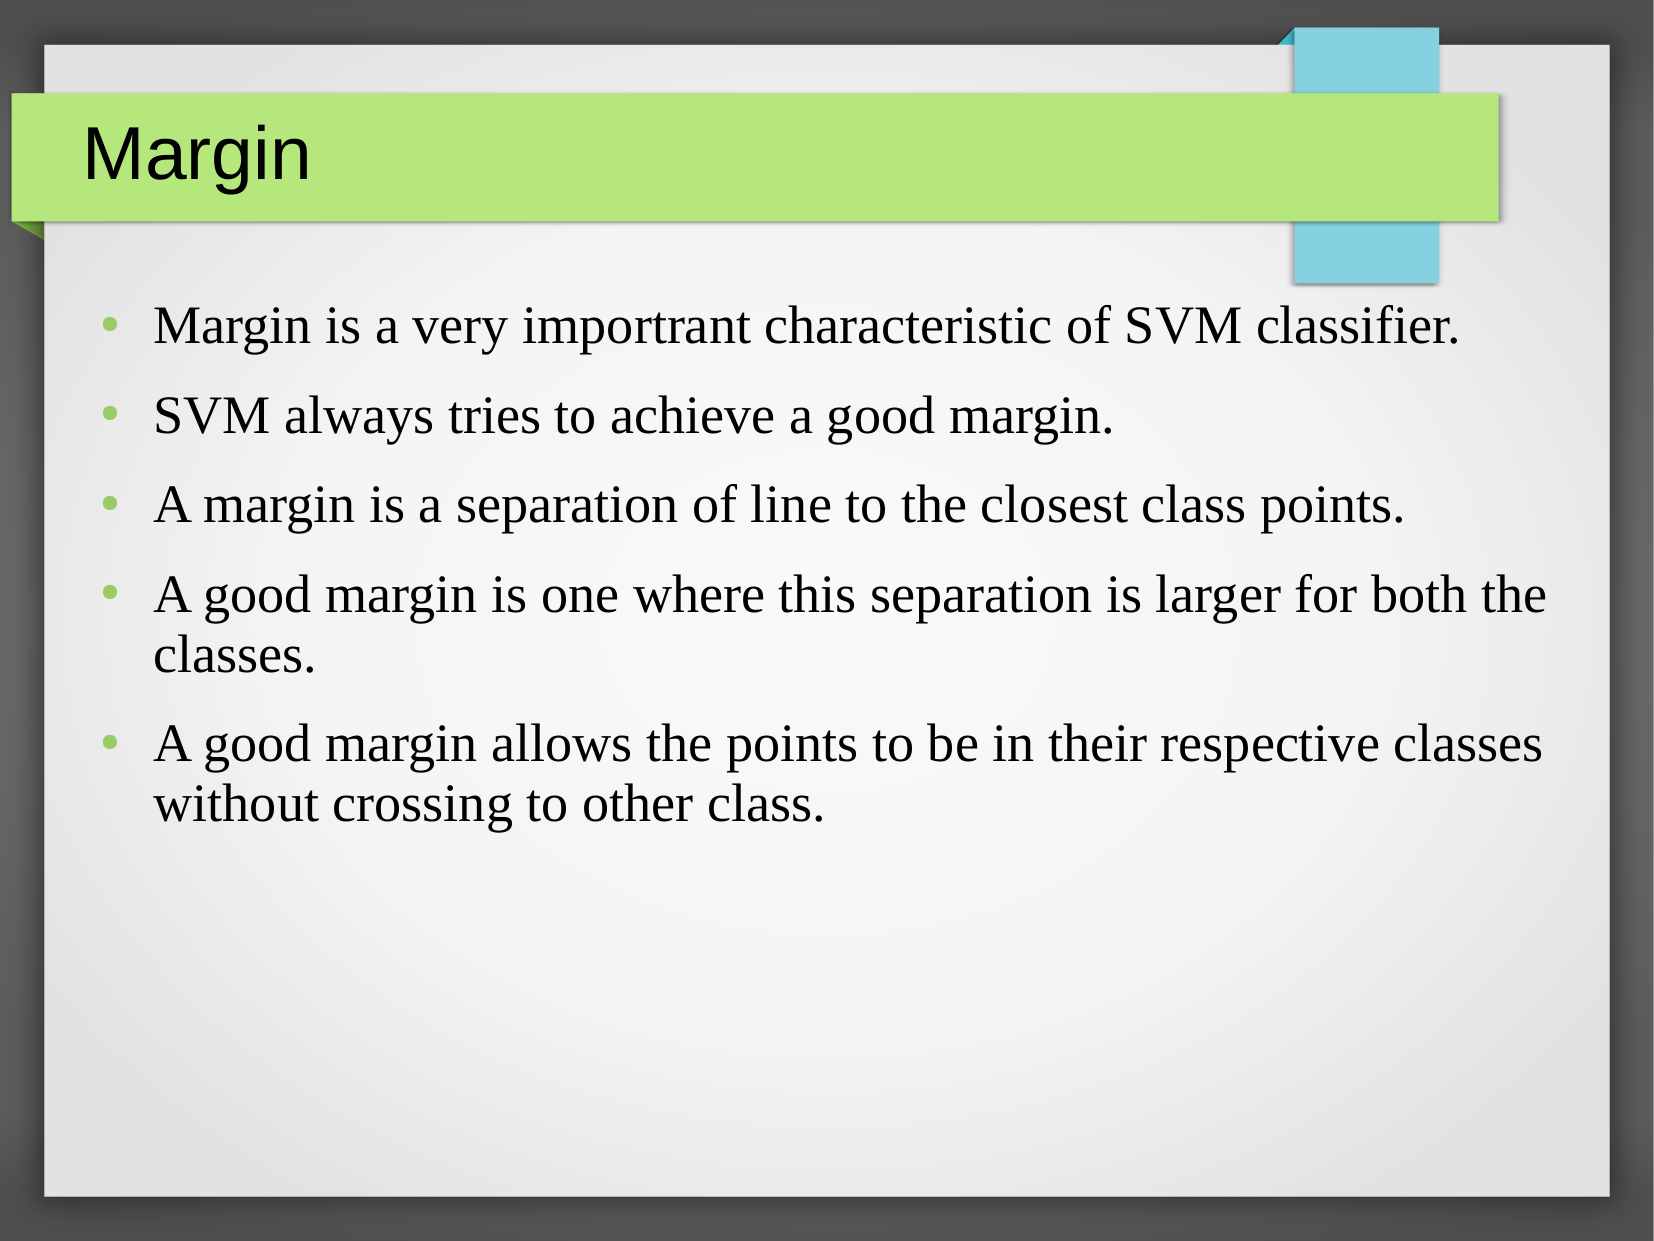

# Margin
Margin is a very importrant characteristic of SVM classifier.
SVM always tries to achieve a good margin.
A margin is a separation of line to the closest class points.
A good margin is one where this separation is larger for both the classes.
A good margin allows the points to be in their respective classes without crossing to other class.